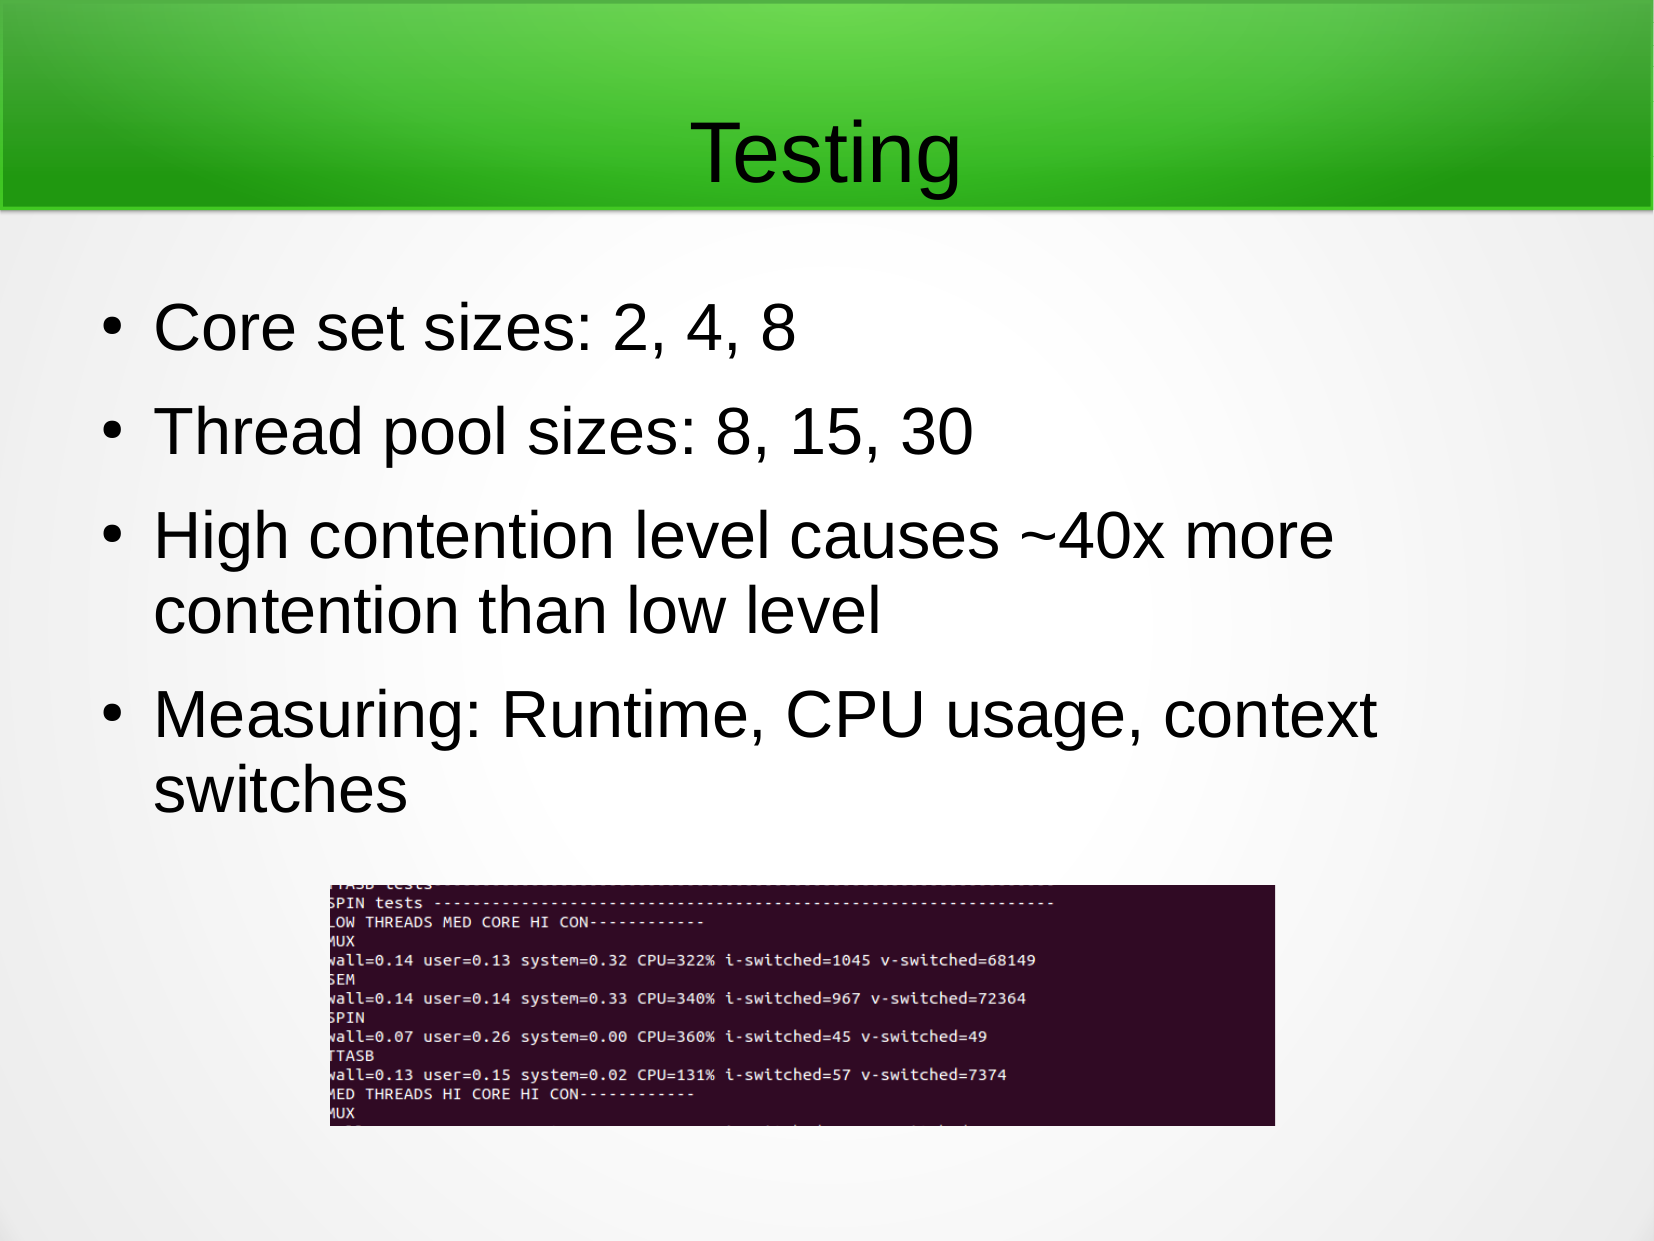

# Testing
Core set sizes: 2, 4, 8
Thread pool sizes: 8, 15, 30
High contention level causes ~40x more contention than low level
Measuring: Runtime, CPU usage, context switches